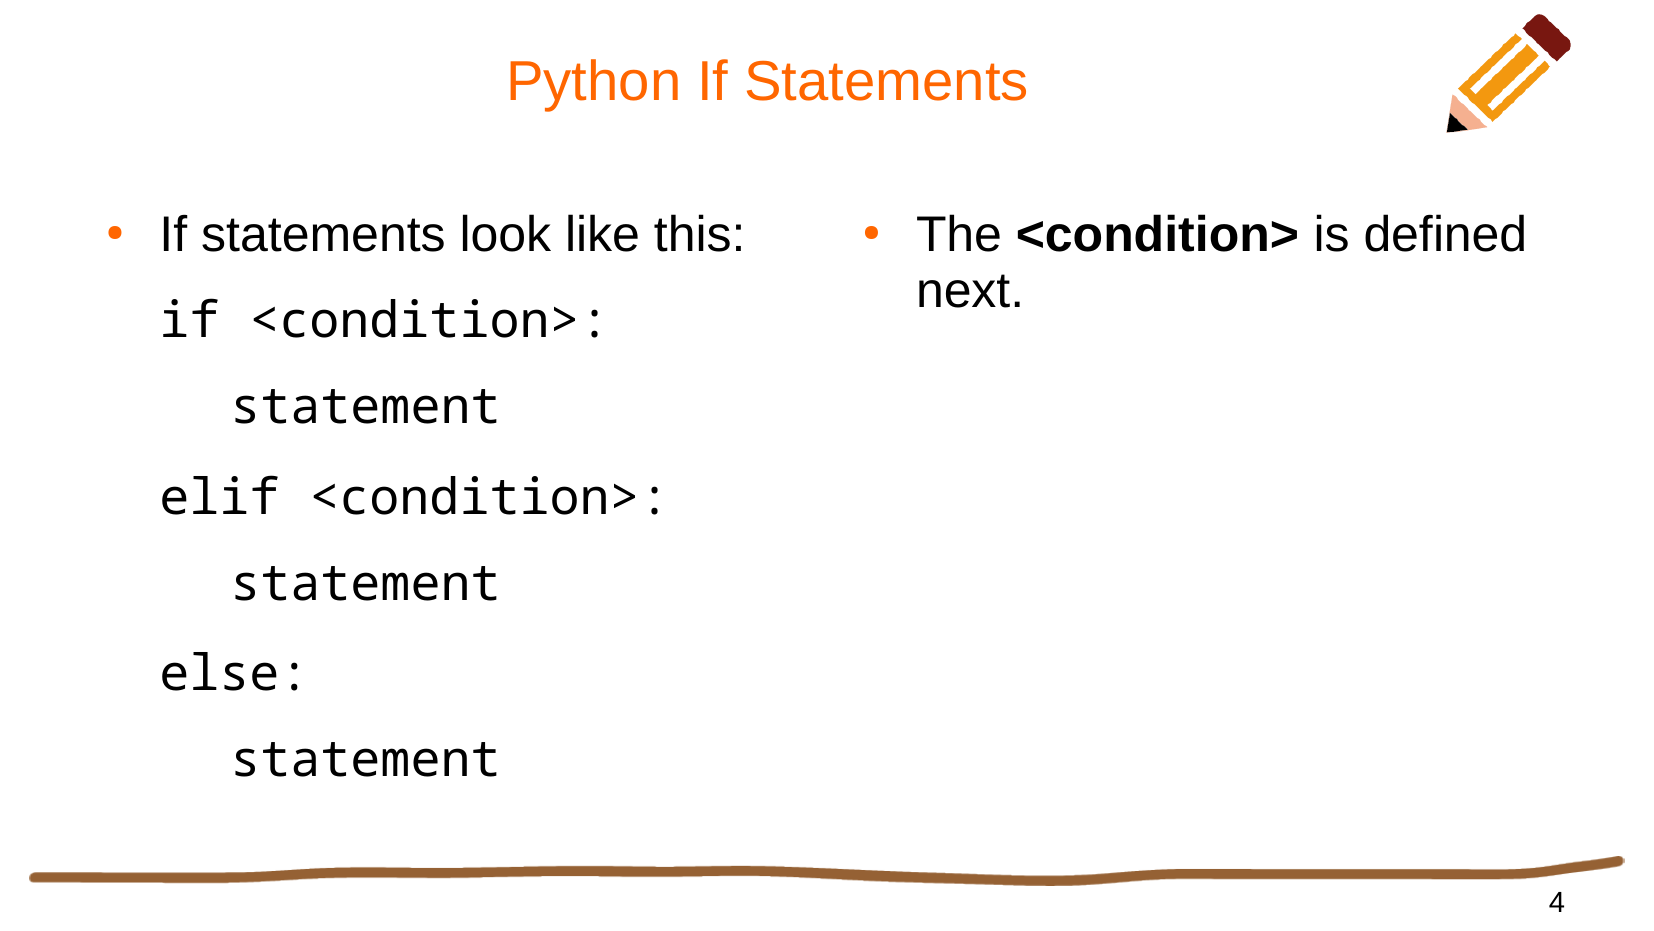

# Python If Statements
If statements look like this:
if <condition>:
statement
elif <condition>:
statement
else:
statement
The <condition> is defined next.
4